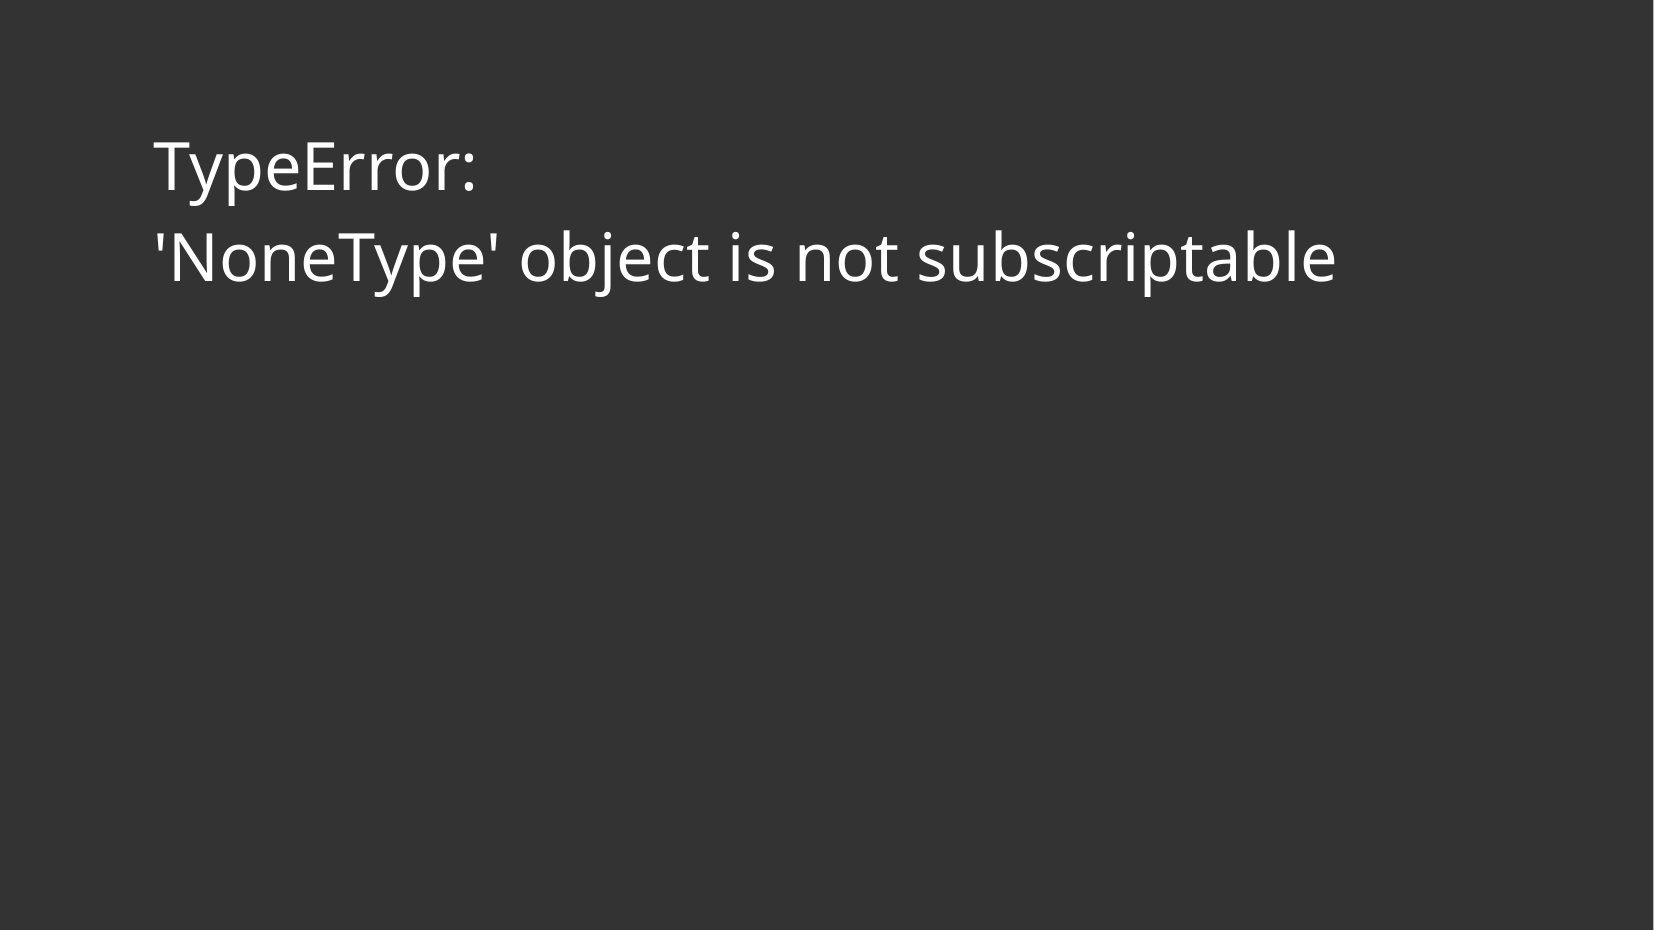

TypeError:
'NoneType' object is not subscriptable
#